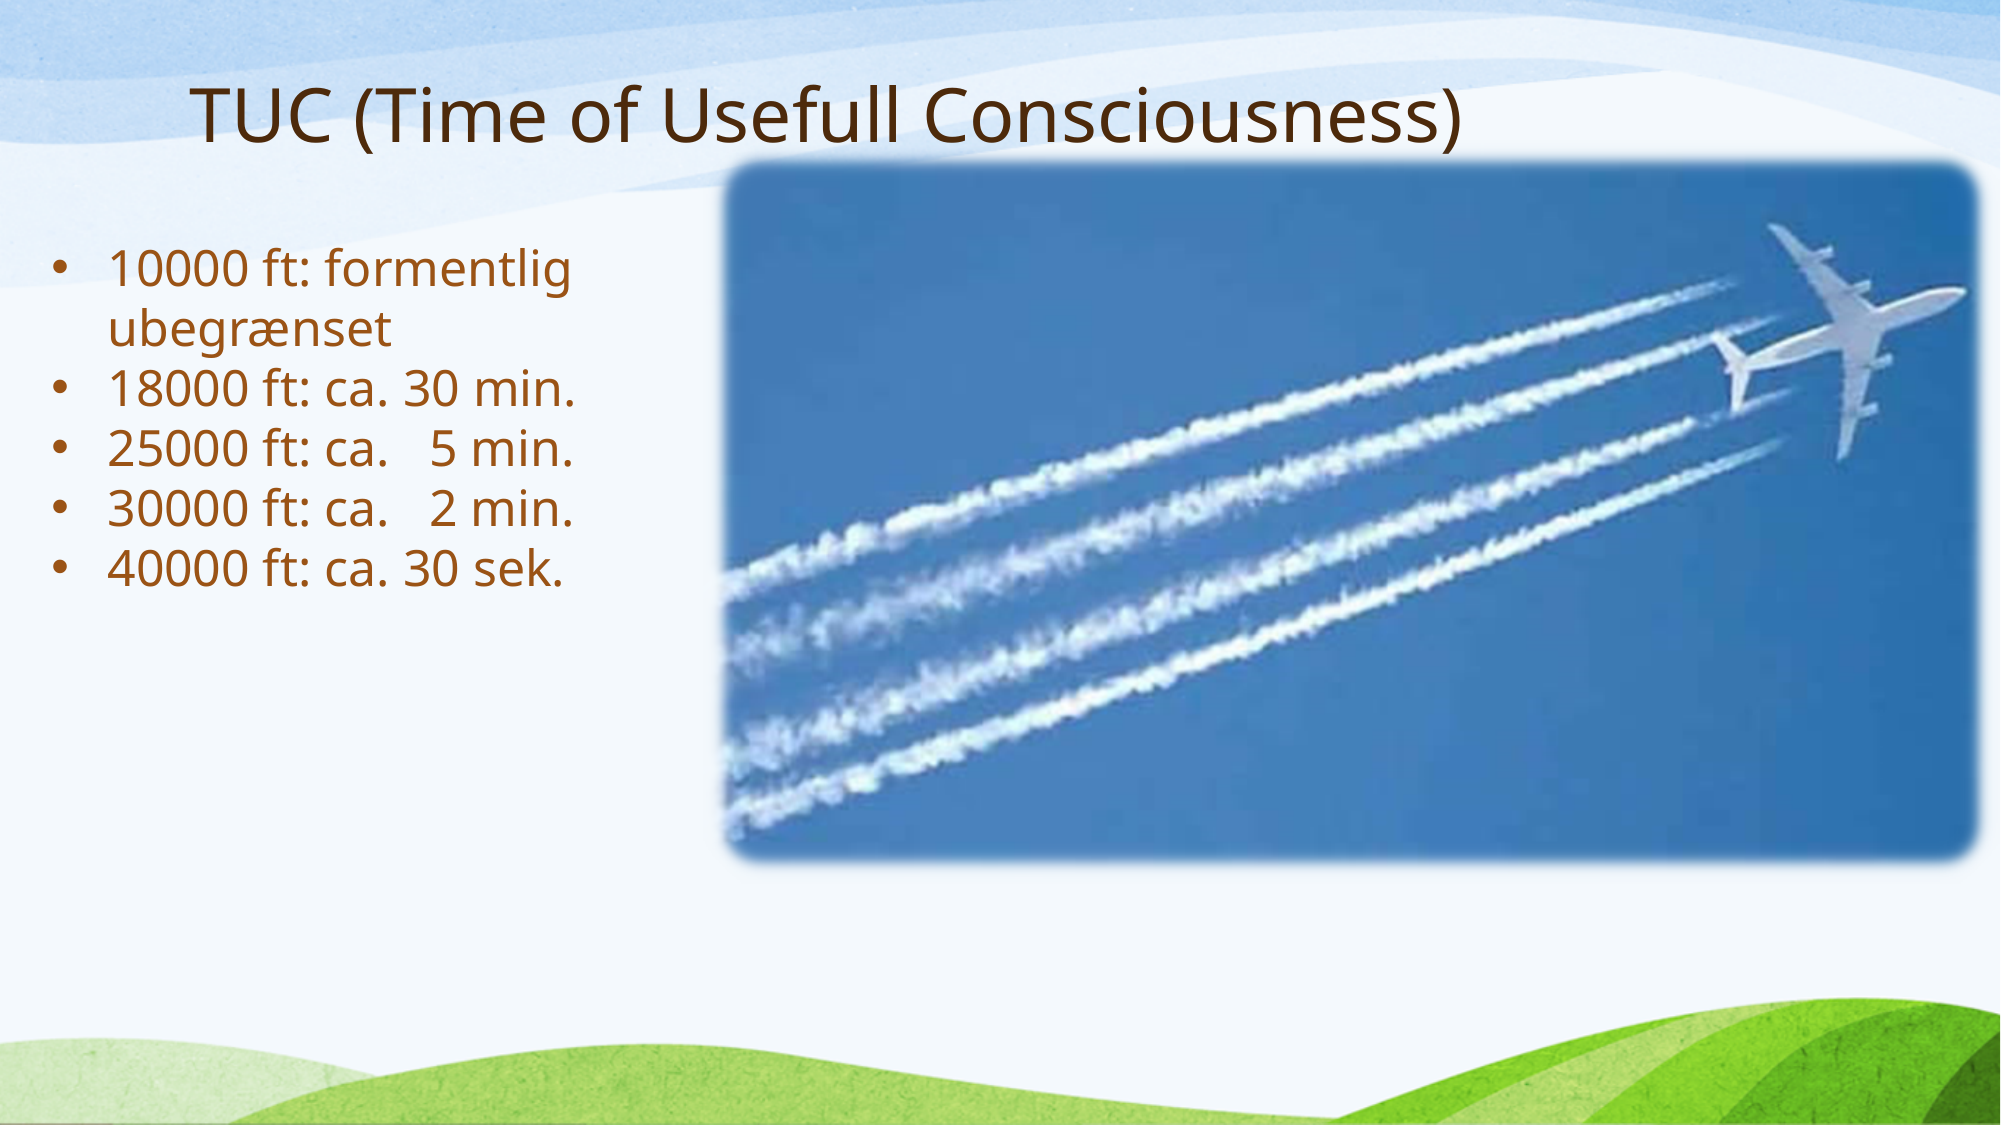

# TUC (Time of Usefull Consciousness)
10000 ft: formentlig ubegrænset
18000 ft: ca. 30 min.
25000 ft: ca. 5 min.
30000 ft: ca. 2 min.
40000 ft: ca. 30 sek.